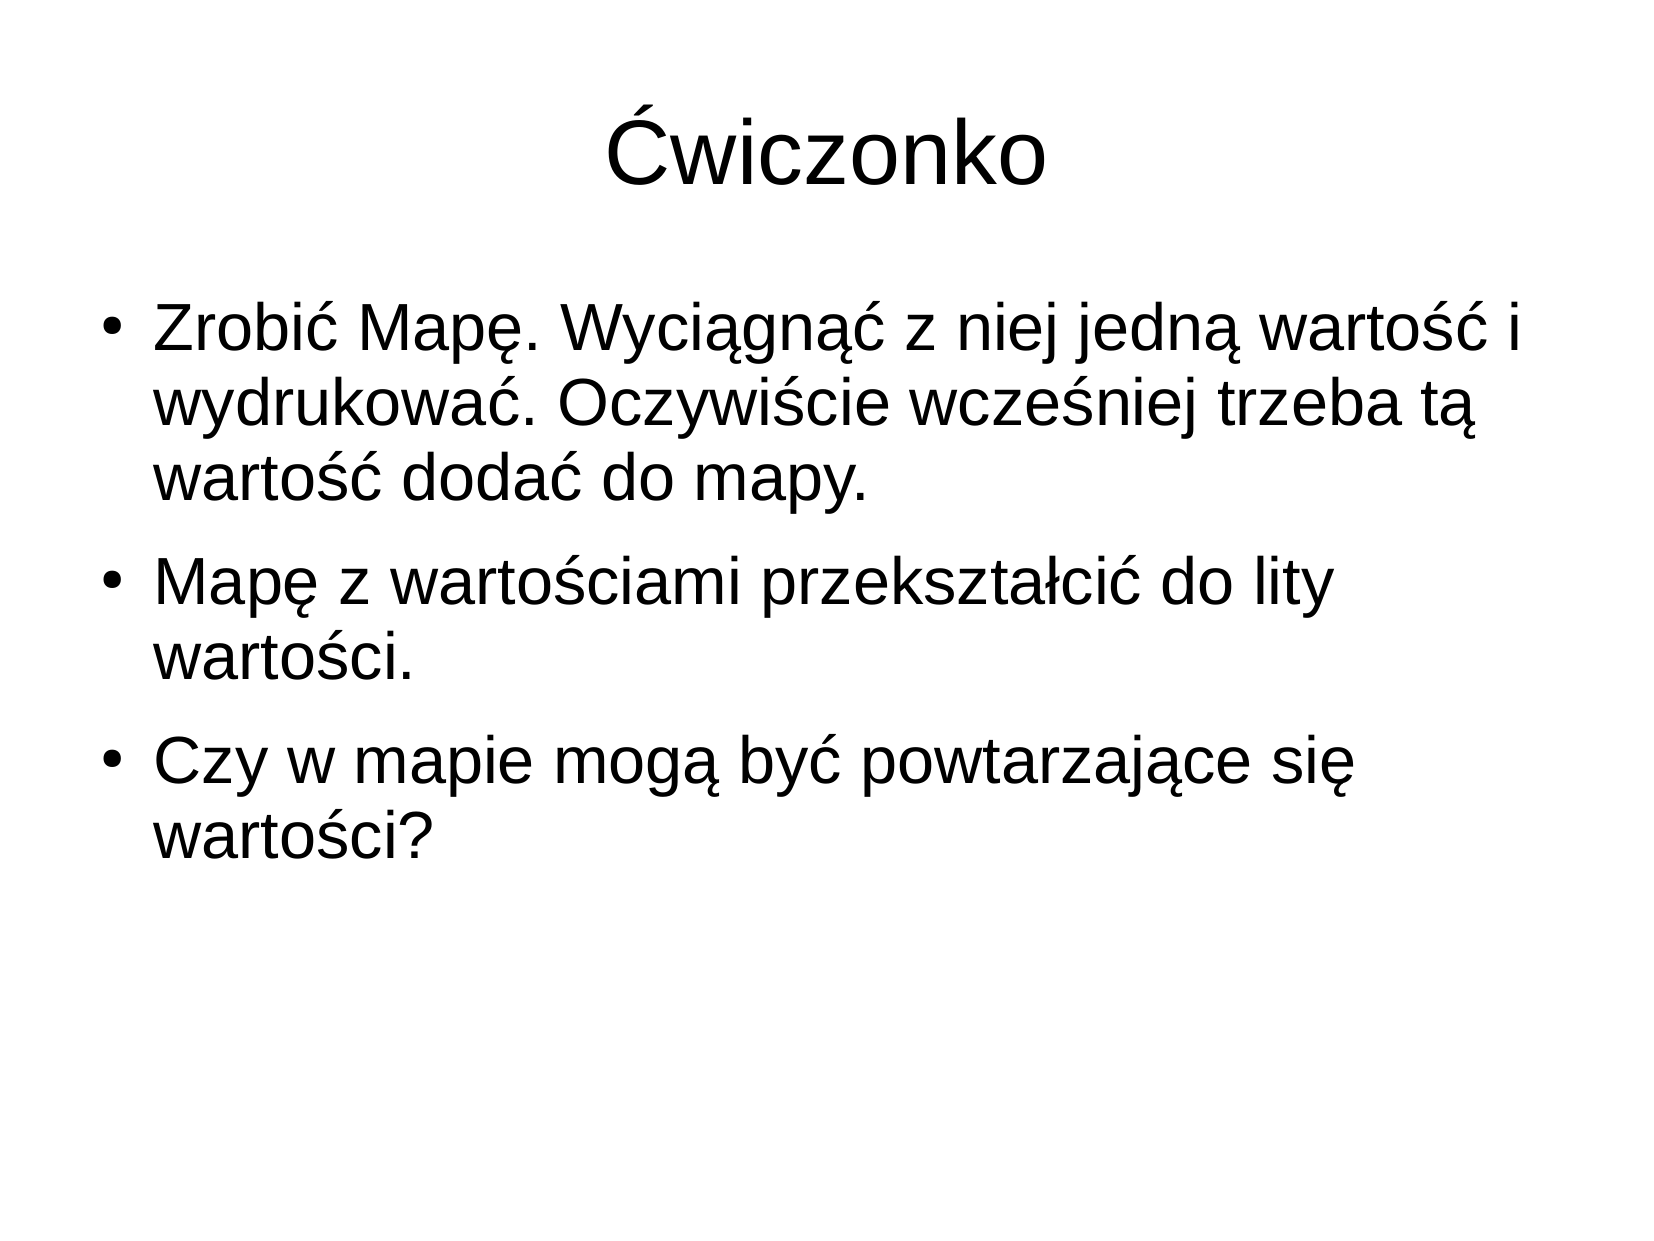

# Ćwiczonko
Zrobić Mapę. Wyciągnąć z niej jedną wartość i wydrukować. Oczywiście wcześniej trzeba tą wartość dodać do mapy.
Mapę z wartościami przekształcić do lity wartości.
Czy w mapie mogą być powtarzające się wartości?